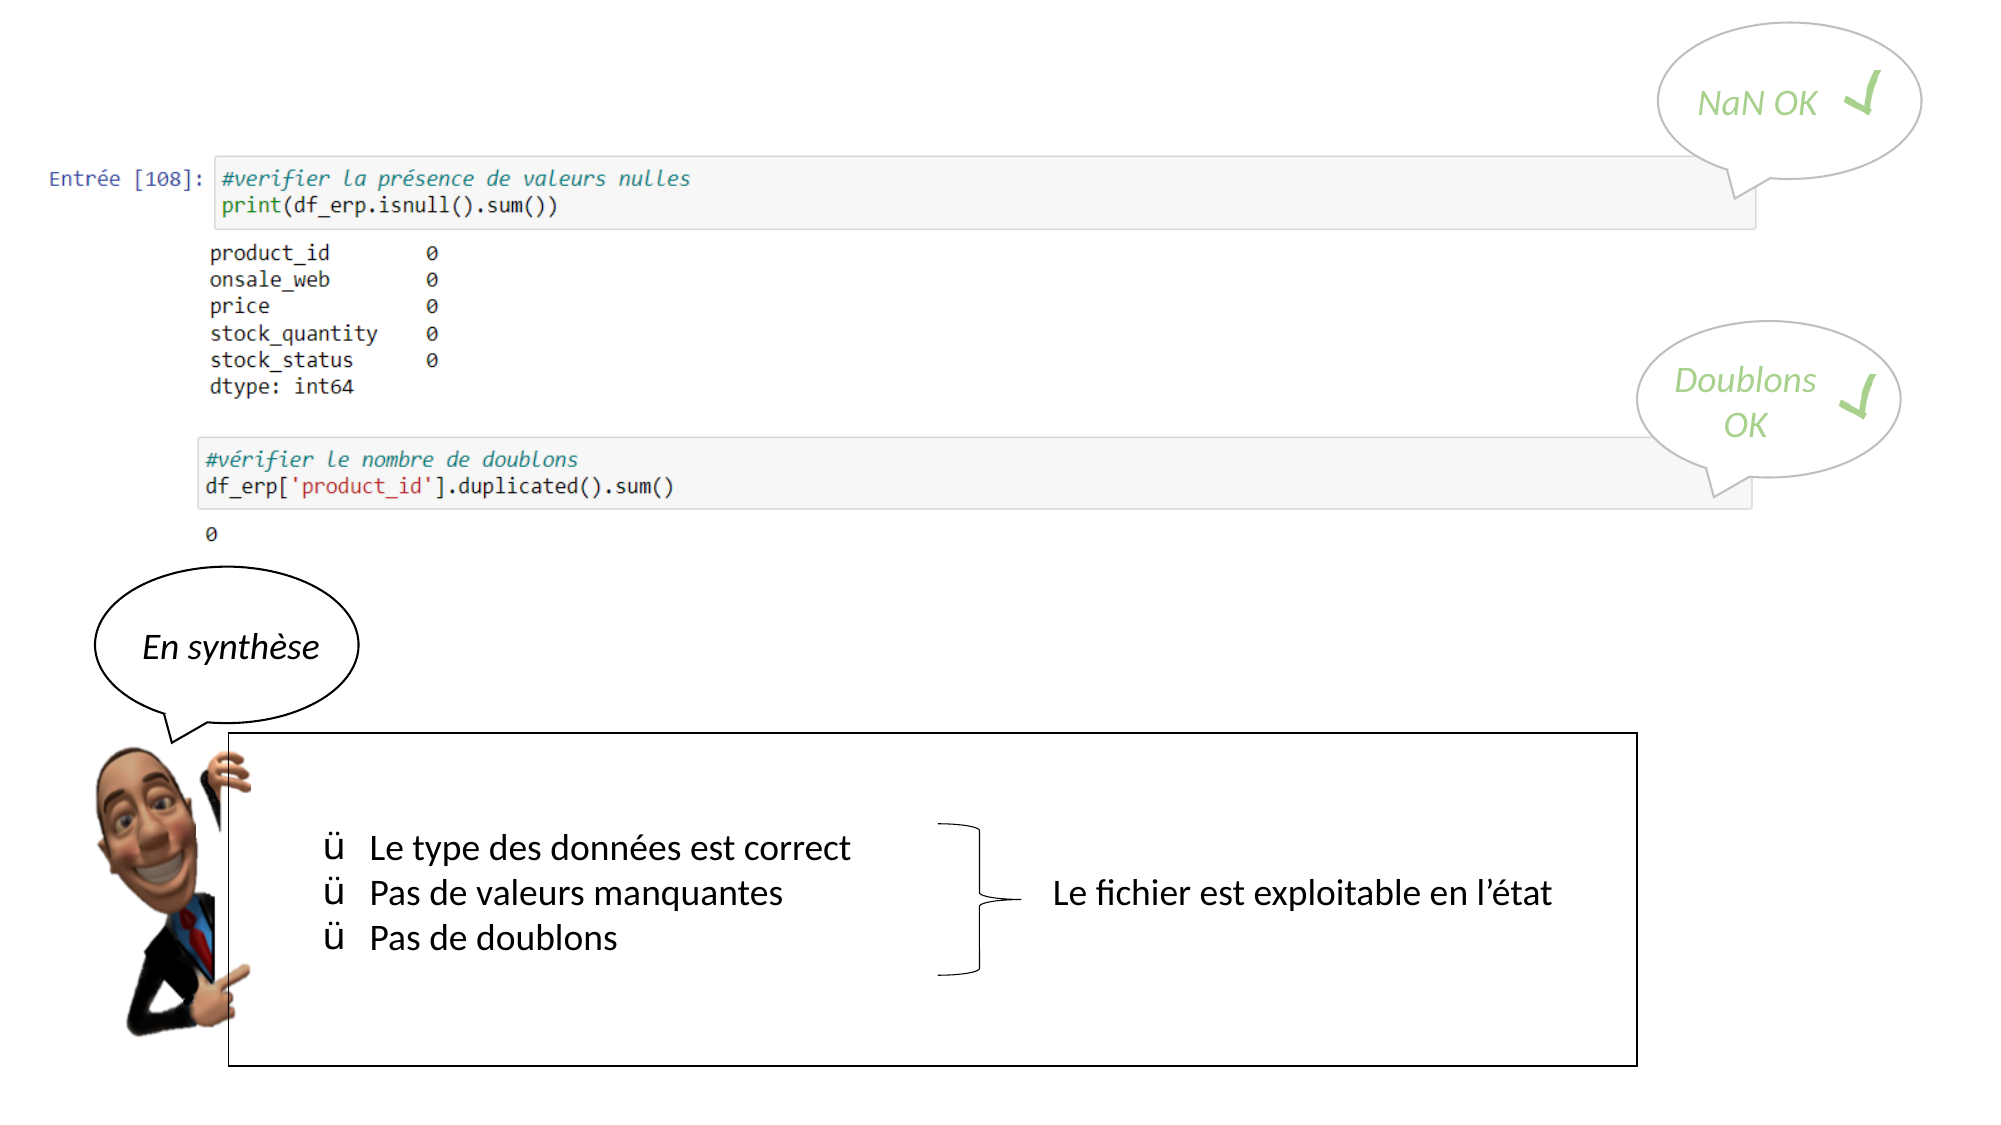

NaN OK
Doublons OK
En synthèse
Le type des données est correct
Pas de valeurs manquantes
Pas de doublons
Le fichier est exploitable en l’état